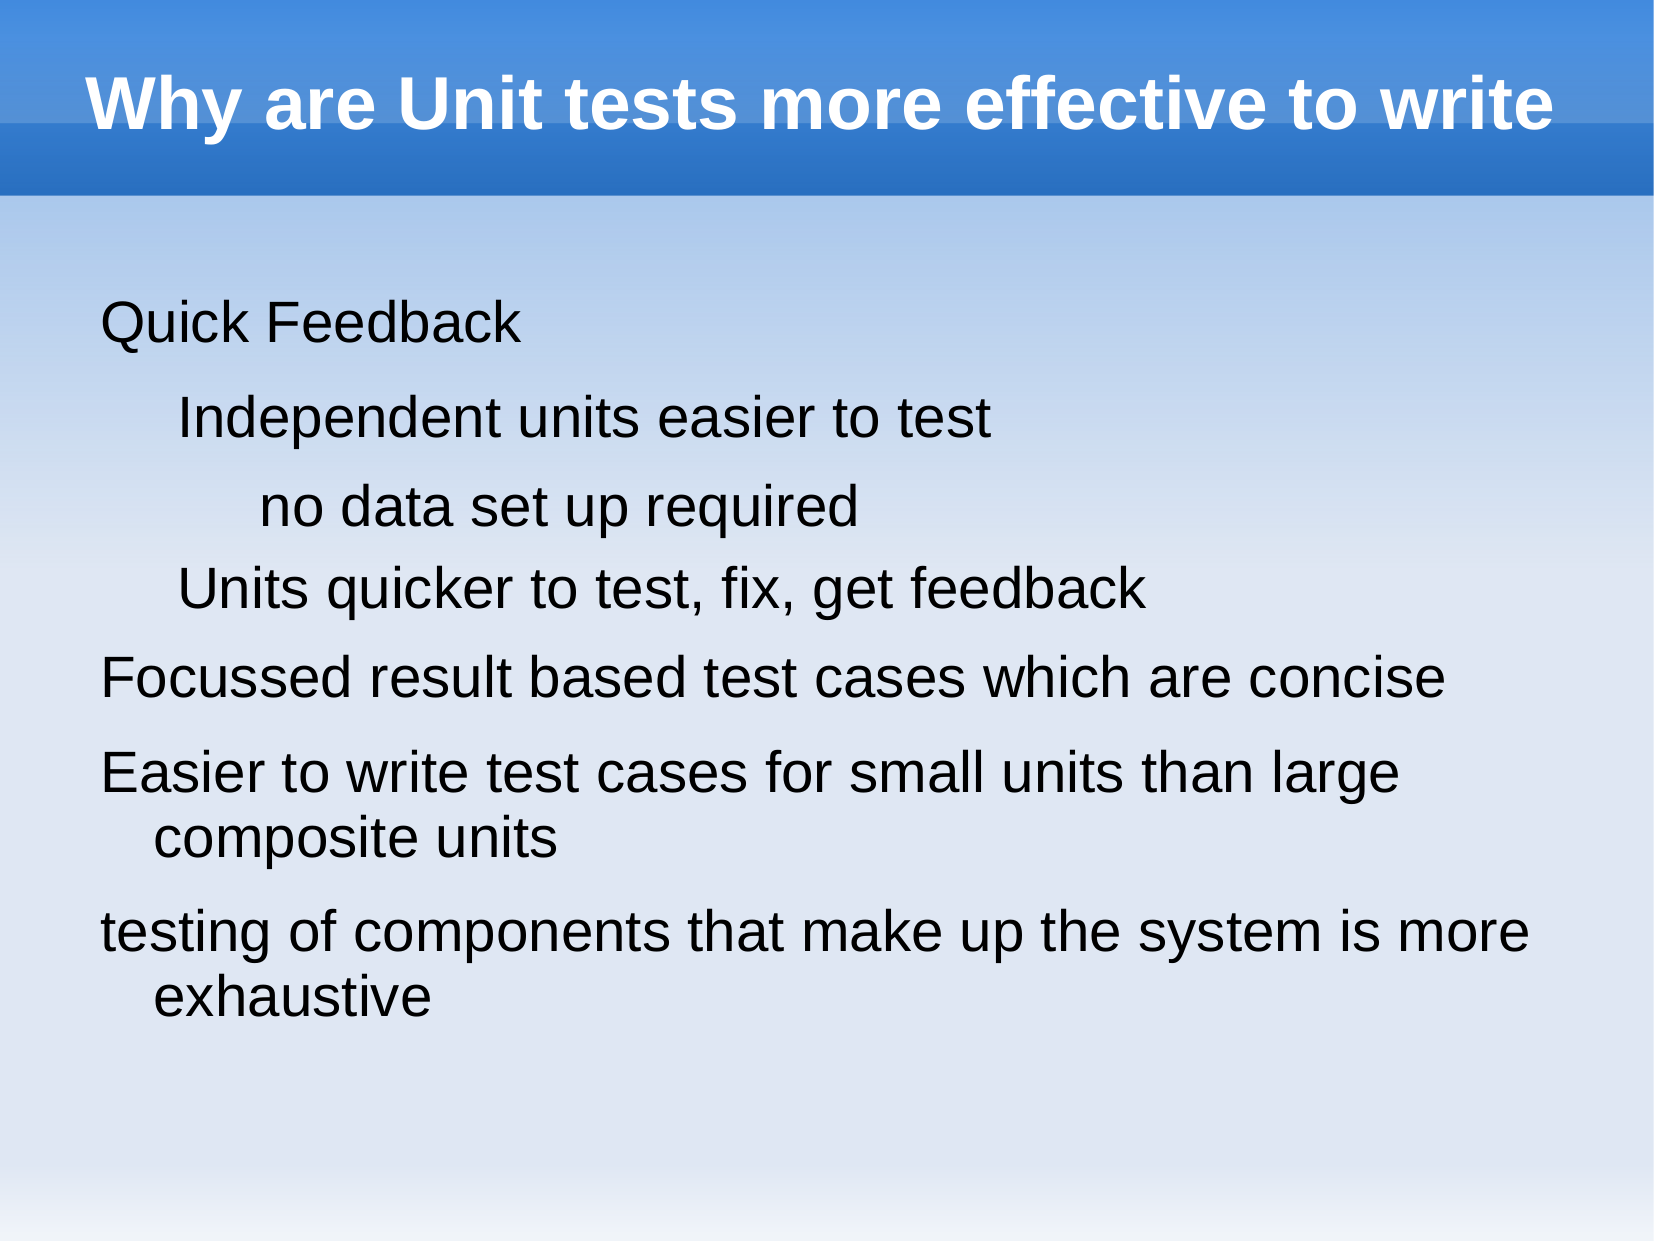

# Why are Unit tests more effective to write
Quick Feedback
Independent units easier to test
no data set up required
Units quicker to test, fix, get feedback
Focussed result based test cases which are concise
Easier to write test cases for small units than large composite units
testing of components that make up the system is more exhaustive